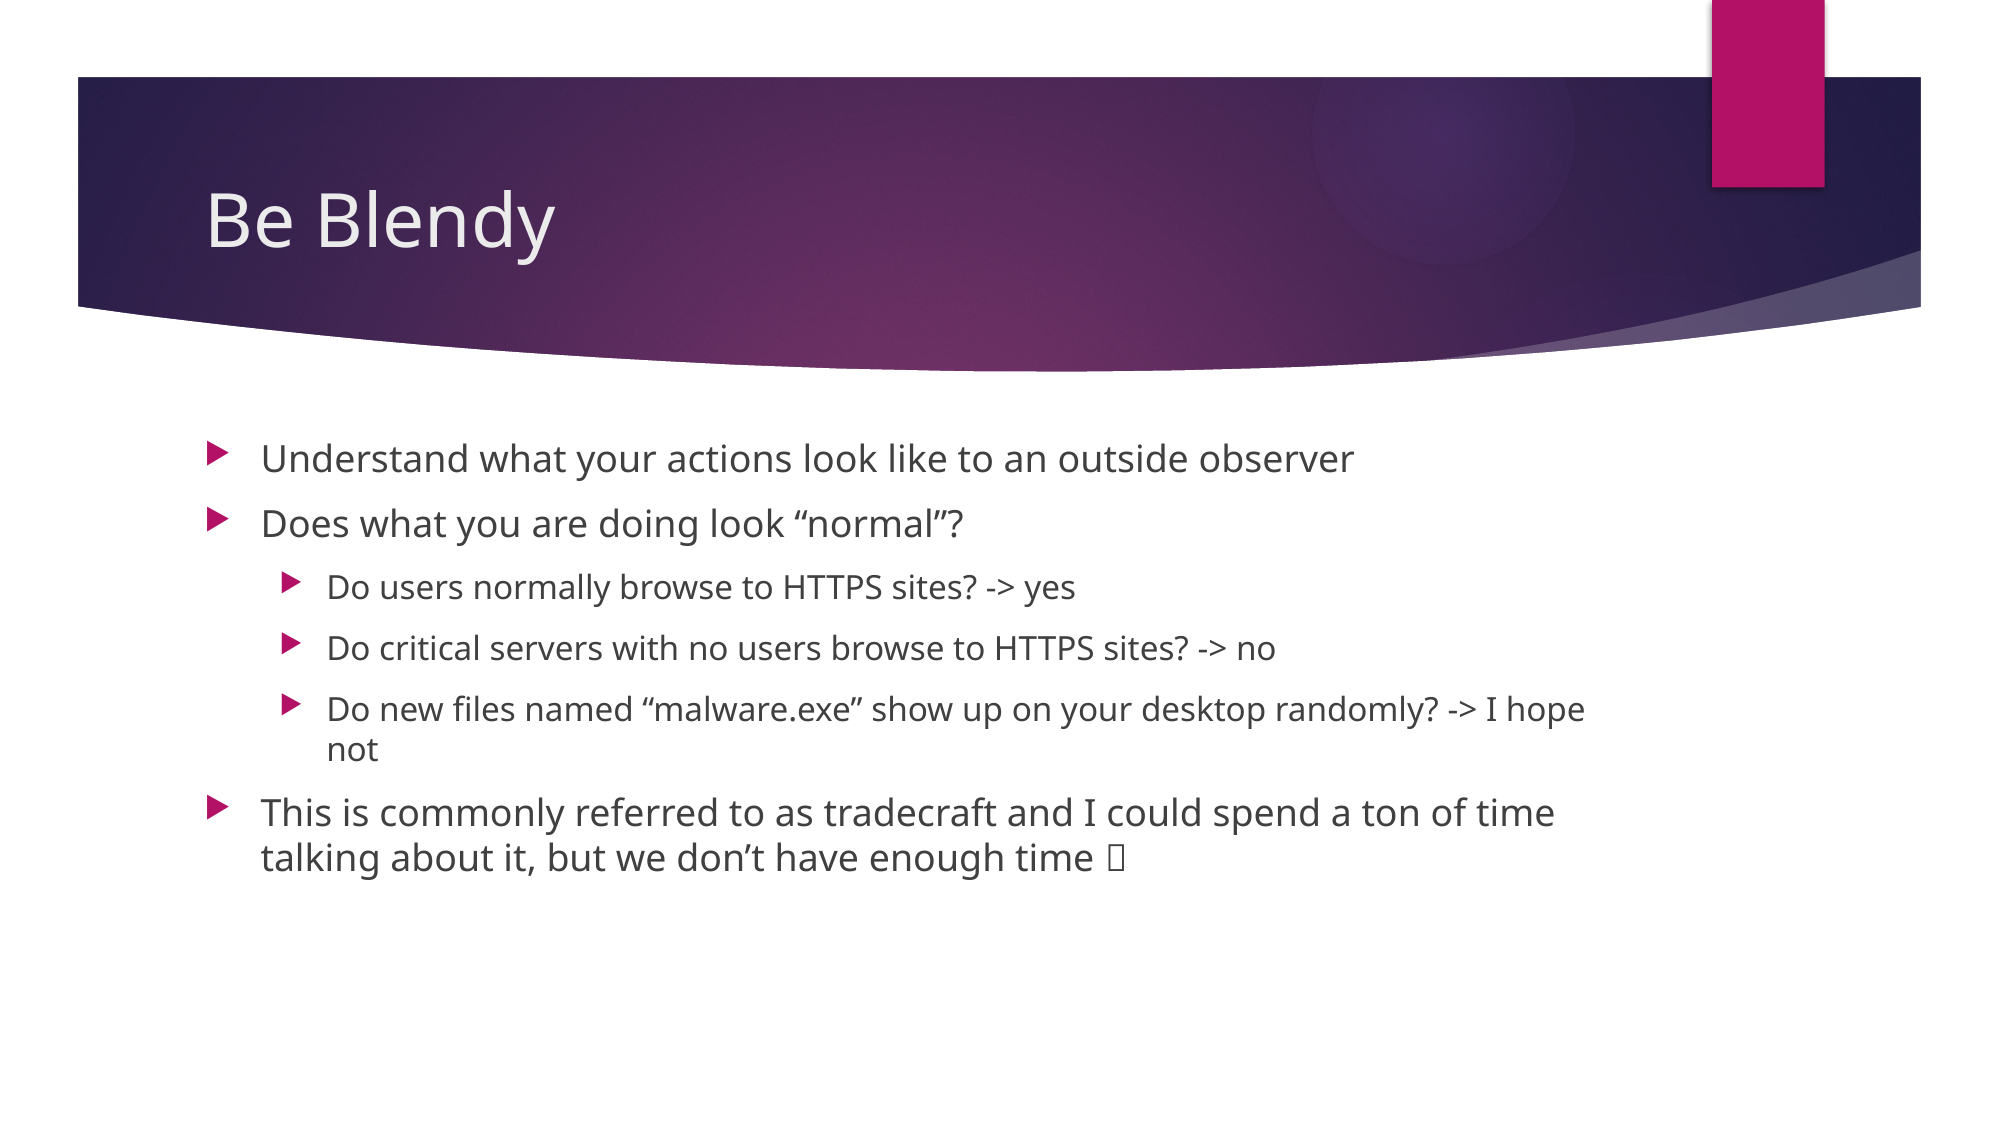

# Be Blendy
Understand what your actions look like to an outside observer
Does what you are doing look “normal”?
Do users normally browse to HTTPS sites? -> yes
Do critical servers with no users browse to HTTPS sites? -> no
Do new files named “malware.exe” show up on your desktop randomly? -> I hope not
This is commonly referred to as tradecraft and I could spend a ton of time talking about it, but we don’t have enough time 